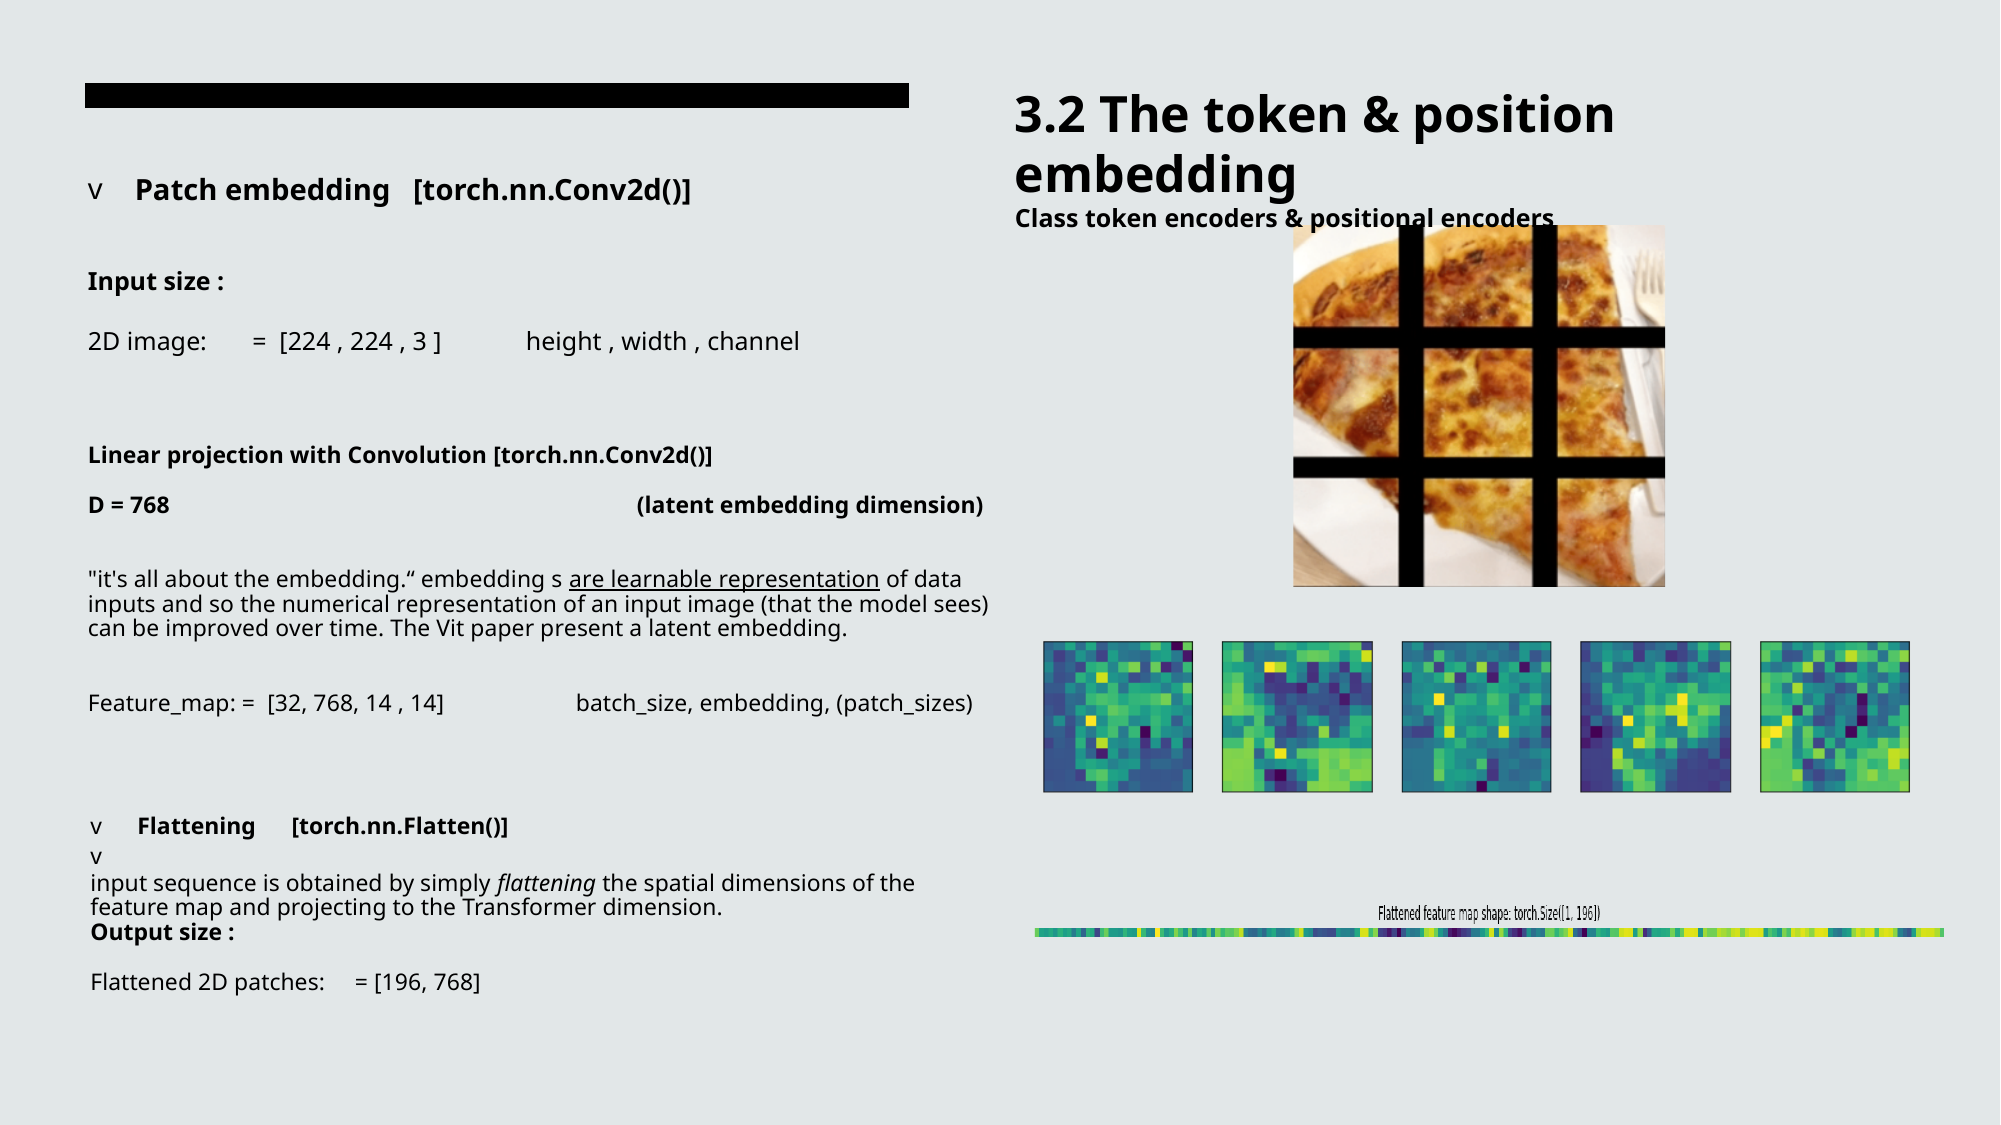

3.2 The token & position embedding
Class token encoders & positional encoders
Patch embedding [torch.nn.Conv2d()]
Input size :
2D image: = [224 , 224 , 3 ] height , width , channel
Linear projection with Convolution [torch.nn.Conv2d()]
D = 768 (latent embedding dimension)
"it's all about the embedding.“ embedding s are learnable representation of data inputs and so the numerical representation of an input image (that the model sees) can be improved over time. The Vit paper present a latent embedding.
Feature_map: = [32, 768, 14 , 14] batch_size, embedding, (patch_sizes)
Flattening [torch.nn.Flatten()]
input sequence is obtained by simply flattening the spatial dimensions of the feature map and projecting to the Transformer dimension.
Output size :
Flattened 2D patches: = [196, 768]